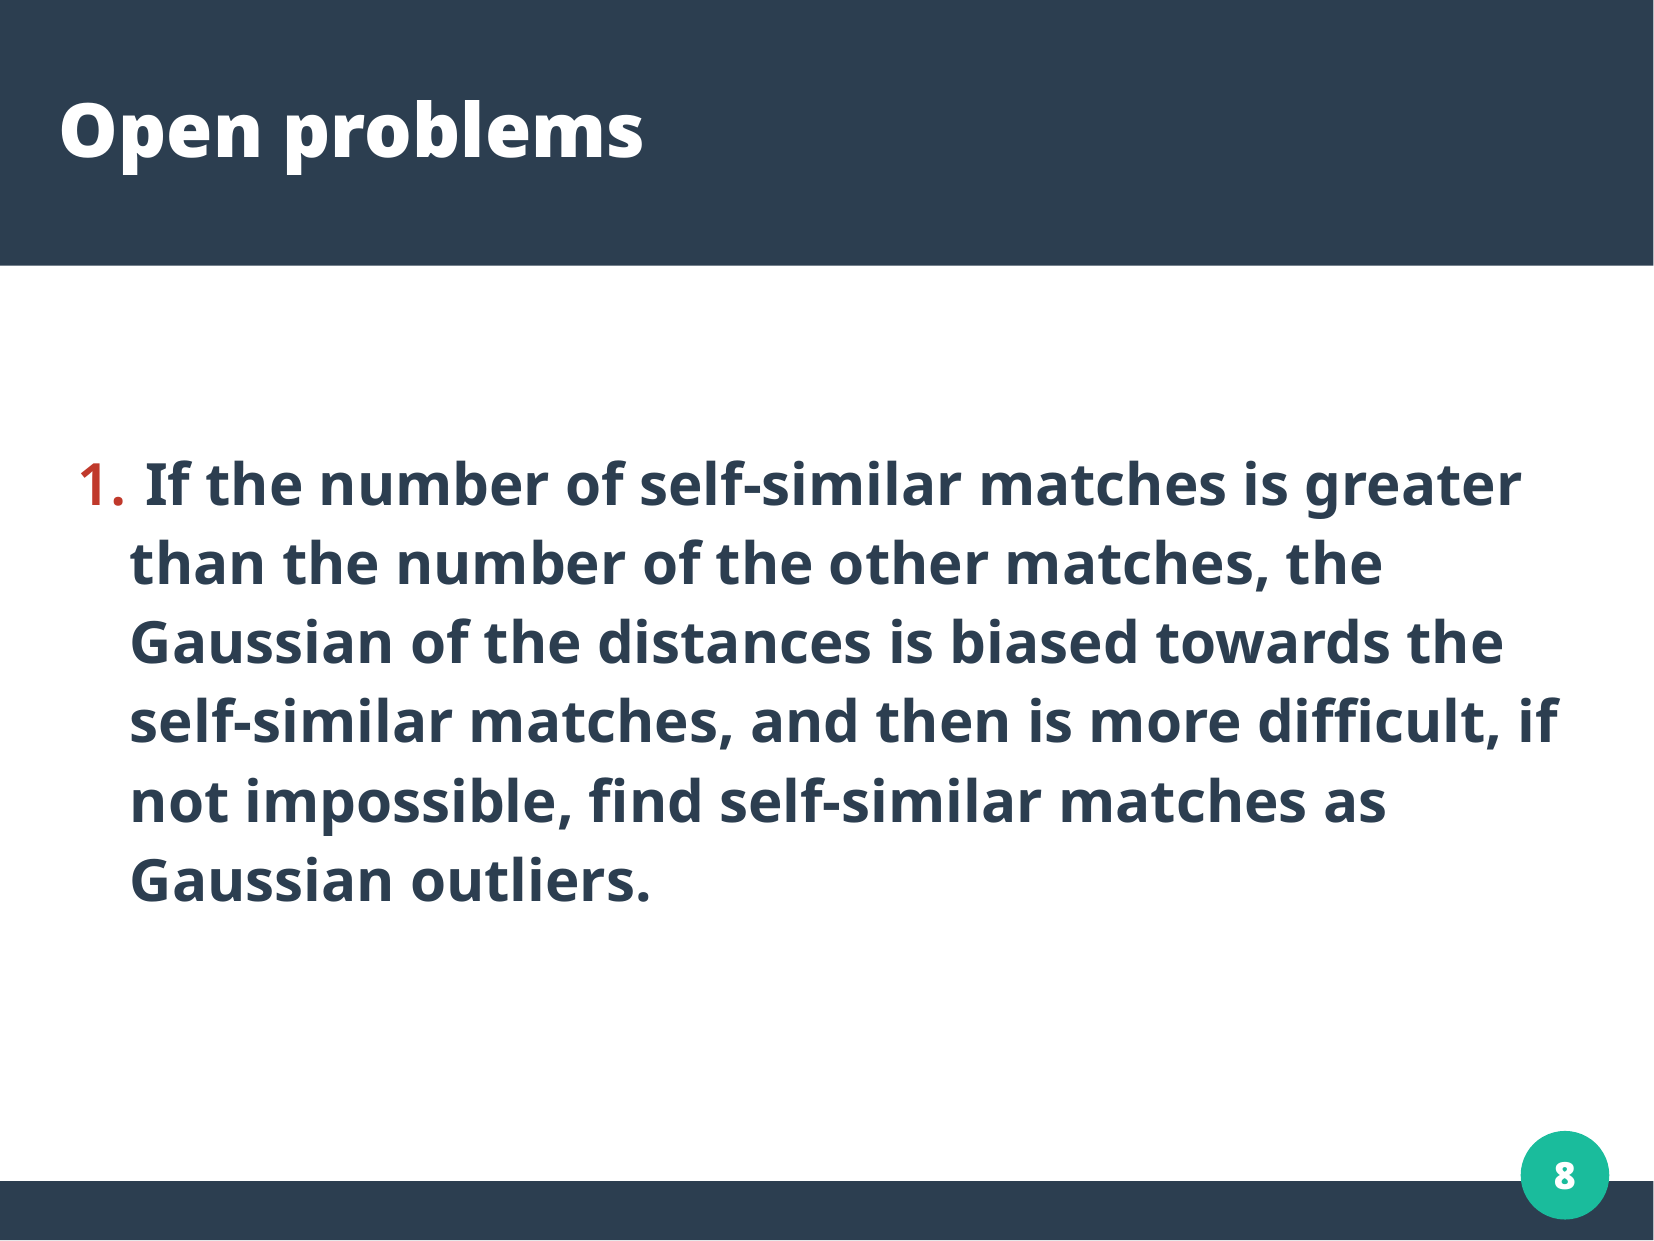

# Open problems
 If the number of self-similar matches is greater than the number of the other matches, the Gaussian of the distances is biased towards the self-similar matches, and then is more difficult, if not impossible, find self-similar matches as Gaussian outliers.
8